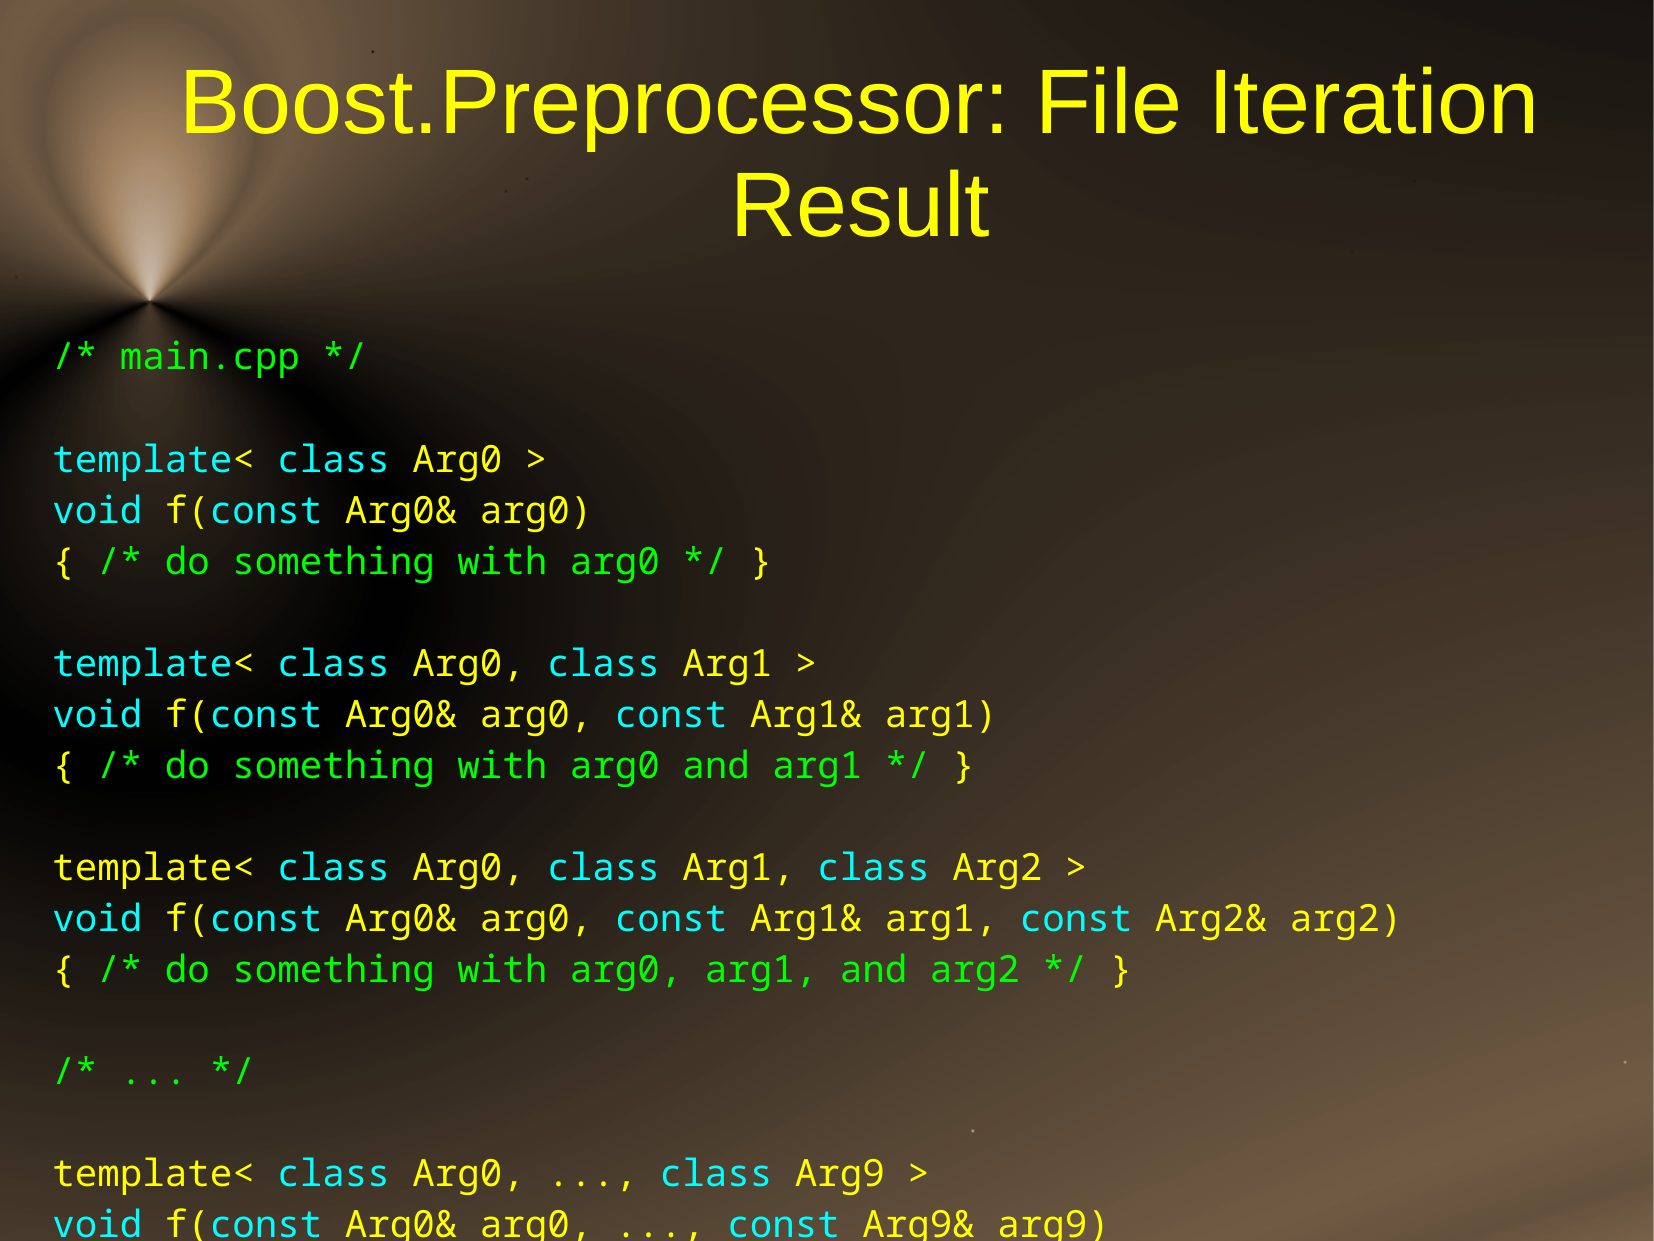

# Boost.Preprocessor: File Iteration Result
/* main.cpp */
template< class Arg0 >
void f(const Arg0& arg0)
{ /* do something with arg0 */ }
template< class Arg0, class Arg1 >
void f(const Arg0& arg0, const Arg1& arg1)
{ /* do something with arg0 and arg1 */ }
template< class Arg0, class Arg1, class Arg2 >
void f(const Arg0& arg0, const Arg1& arg1, const Arg2& arg2)
{ /* do something with arg0, arg1, and arg2 */ }
/* ... */
template< class Arg0, ..., class Arg9 >
void f(const Arg0& arg0, ..., const Arg9& arg9)
{ /* do something with arg0, ..., arg9 */ }
int main() { }